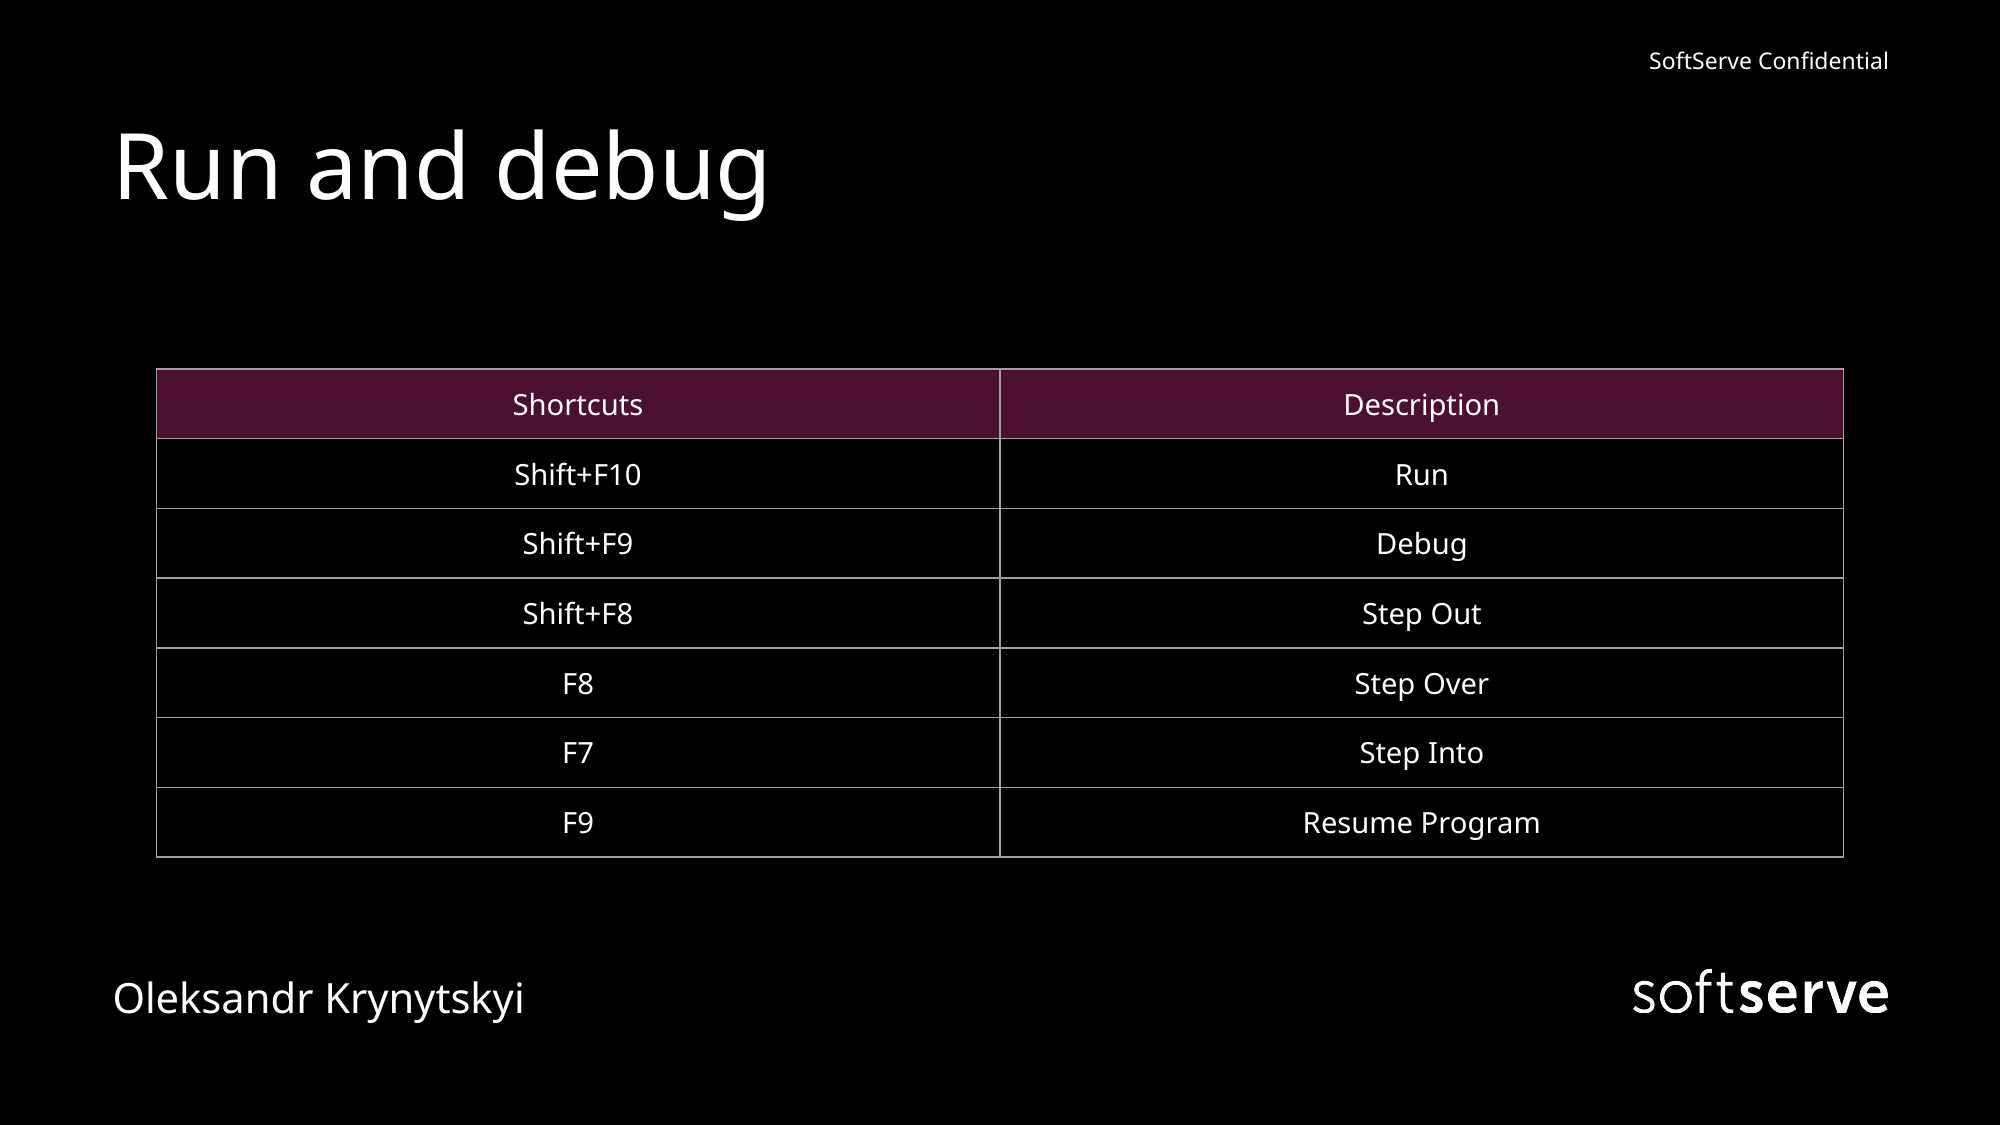

# Run and debug
| Shortcuts | Description |
| --- | --- |
| Shift+F10 | Run |
| Shift+F9 | Debug |
| Shift+F8 | Step Out |
| F8 | Step Over |
| F7 | Step Into |
| F9 | Resume Program |
Oleksandr Krynytskyi